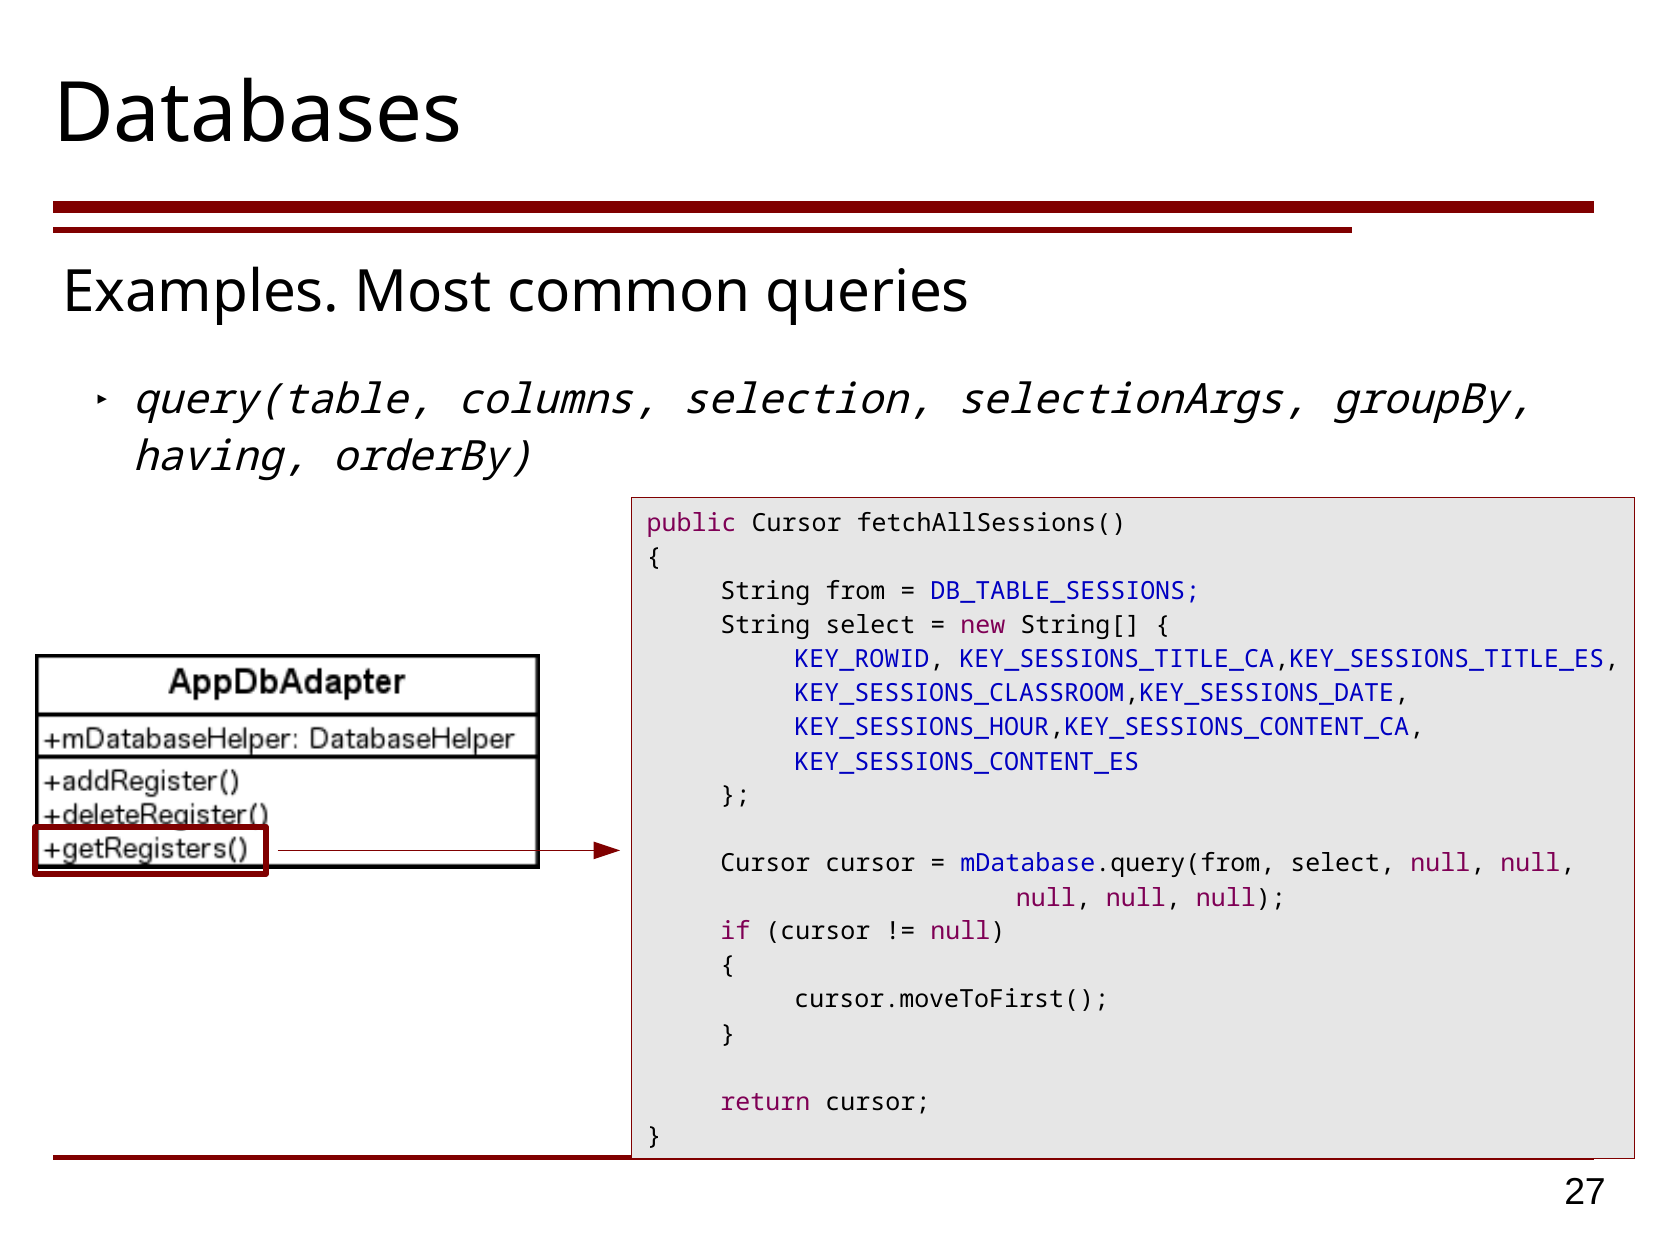

# Databases
Examples. Most common queries
query(table, columns, selection, selectionArgs, groupBy, having, orderBy)
public Cursor fetchAllSessions()
{
	String from = DB_TABLE_SESSIONS;
	String select = new String[] {
		KEY_ROWID, KEY_SESSIONS_TITLE_CA,KEY_SESSIONS_TITLE_ES,
		KEY_SESSIONS_CLASSROOM,KEY_SESSIONS_DATE,
		KEY_SESSIONS_HOUR,KEY_SESSIONS_CONTENT_CA,
		KEY_SESSIONS_CONTENT_ES
	};
	Cursor cursor = mDatabase.query(from, select, null, null,
					null, null, null);
	if (cursor != null)
	{
		cursor.moveToFirst();
	}
	return cursor;
}